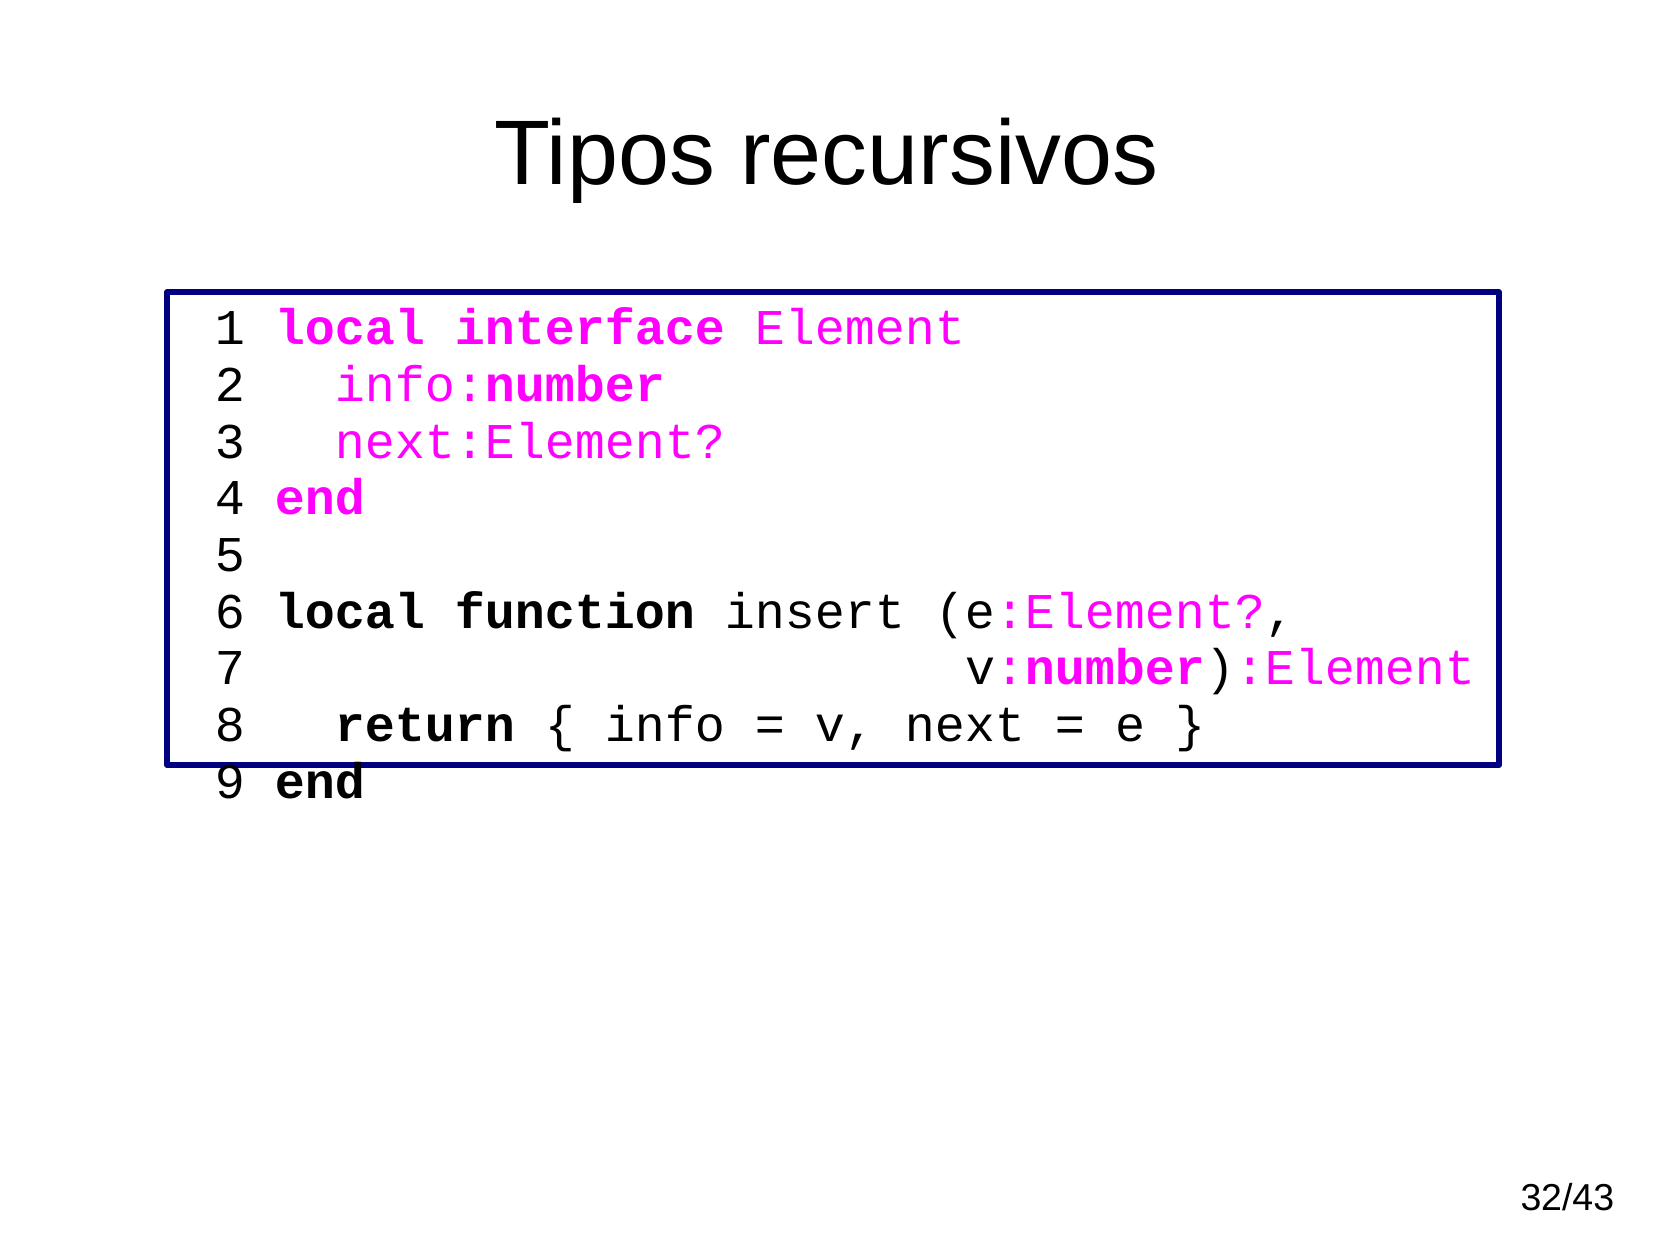

# Tipos recursivos
 1 local interface Element
 2 info:number
 3 next:Element?
 4 end
 5
 6 local function insert (e:Element?,
 7 v:number):Element
 8 return { info = v, next = e }
 9 end
 32/43